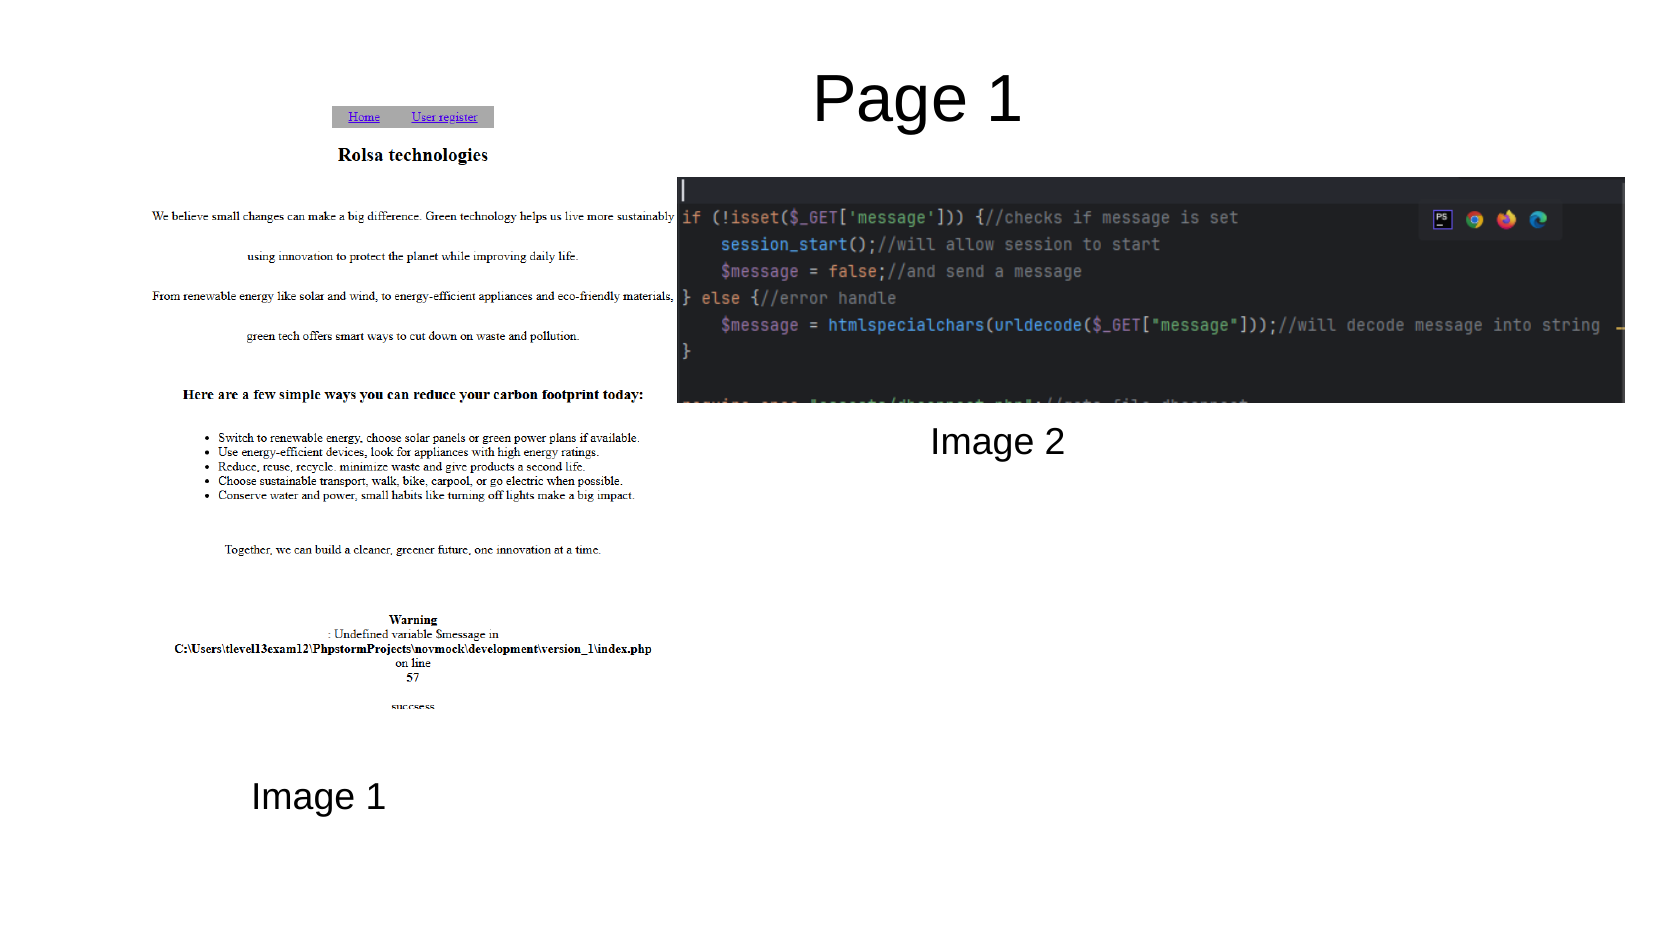

# Page 1
Image 2
Image 1